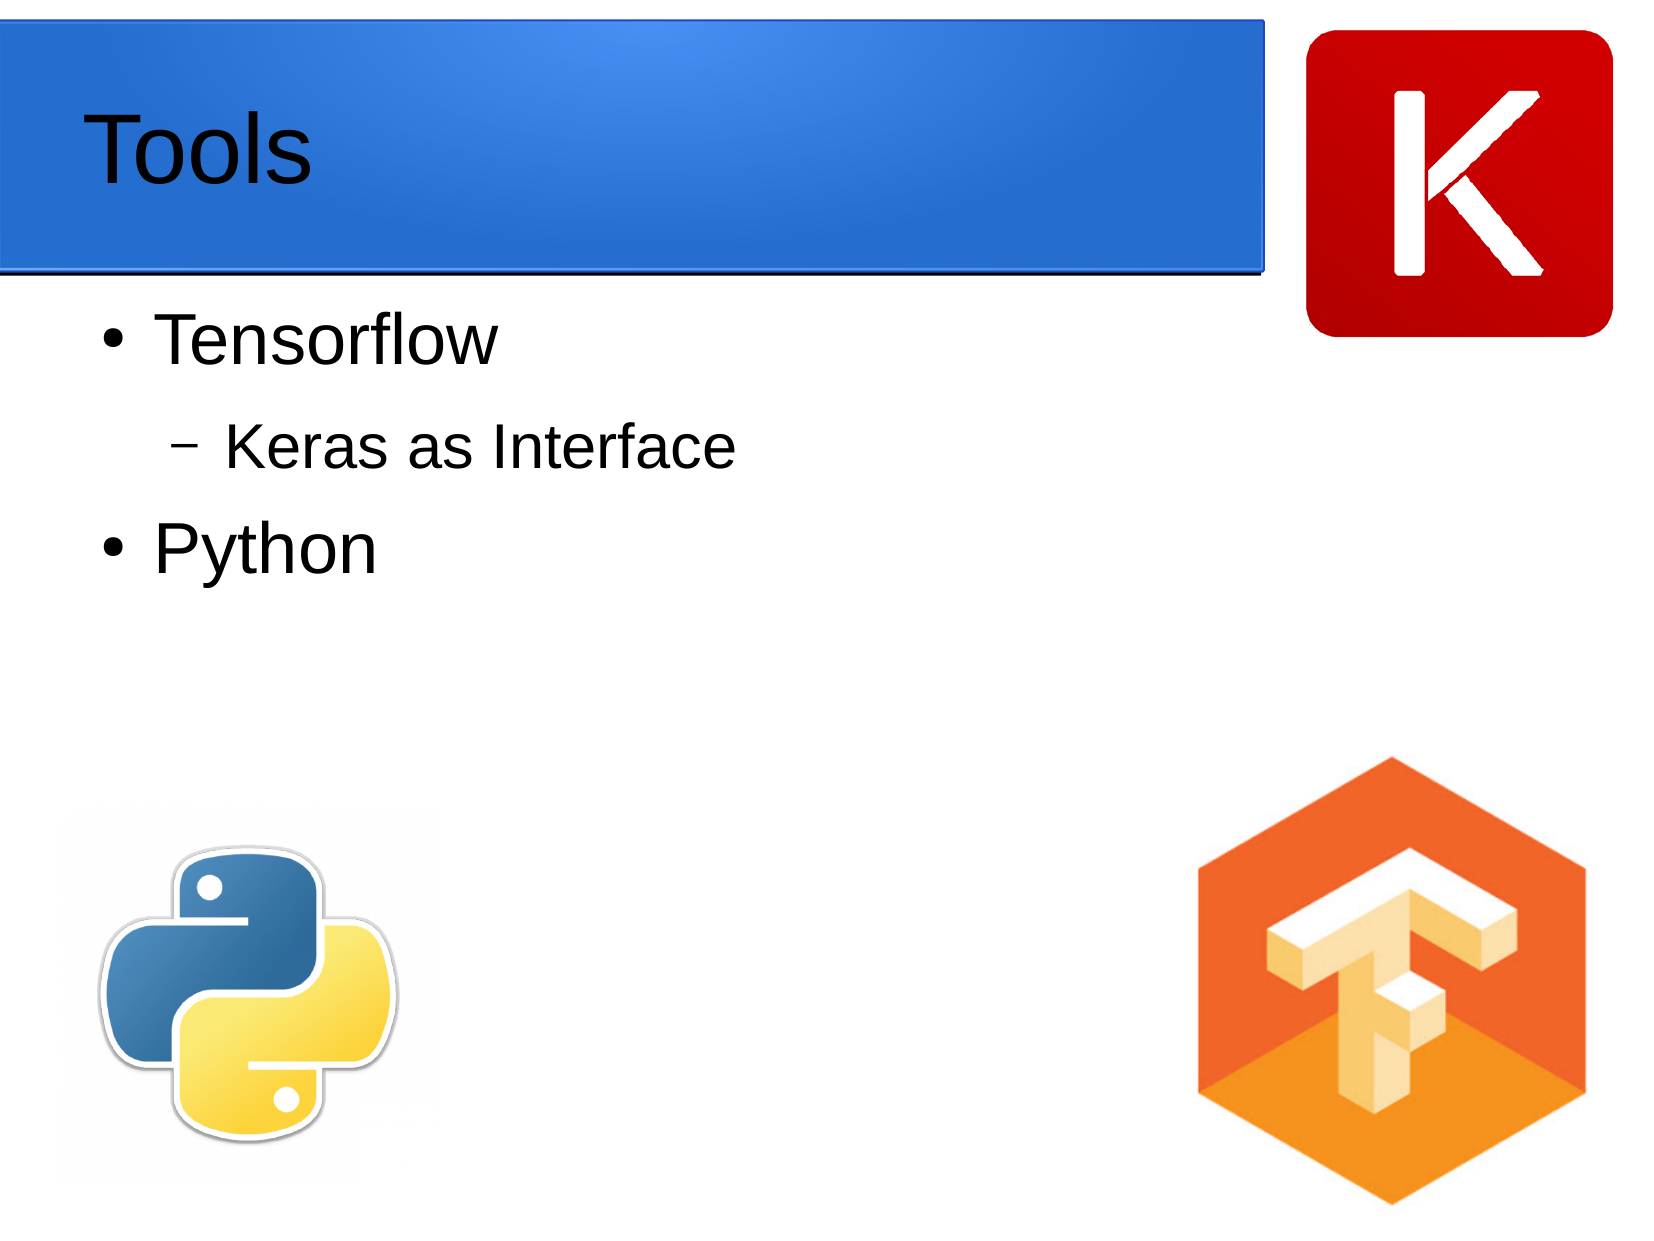

# Tools
Tensorflow
Keras as Interface
Python